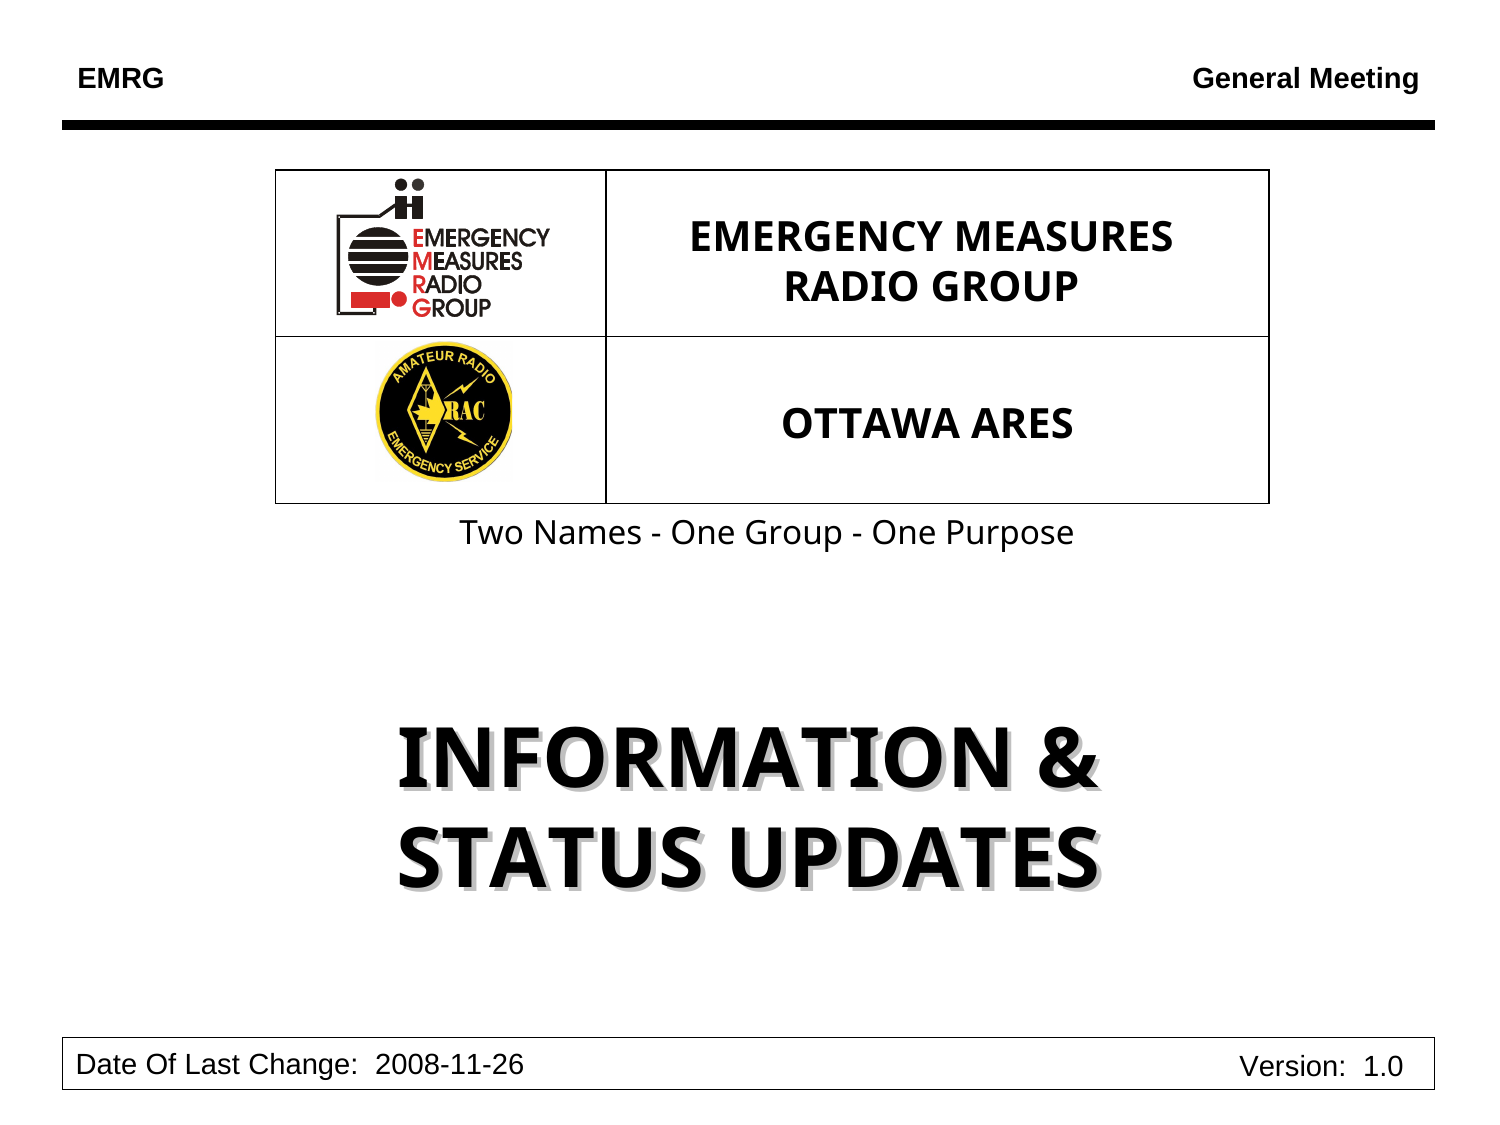

EMRG
General Meeting
EMERGENCY MEASURES RADIO GROUP
OTTAWA ARES
Two Names - One Group - One Purpose
INFORMATION &
STATUS UPDATES
Date Of Last Change: 2008-11-26
Version: 1.0